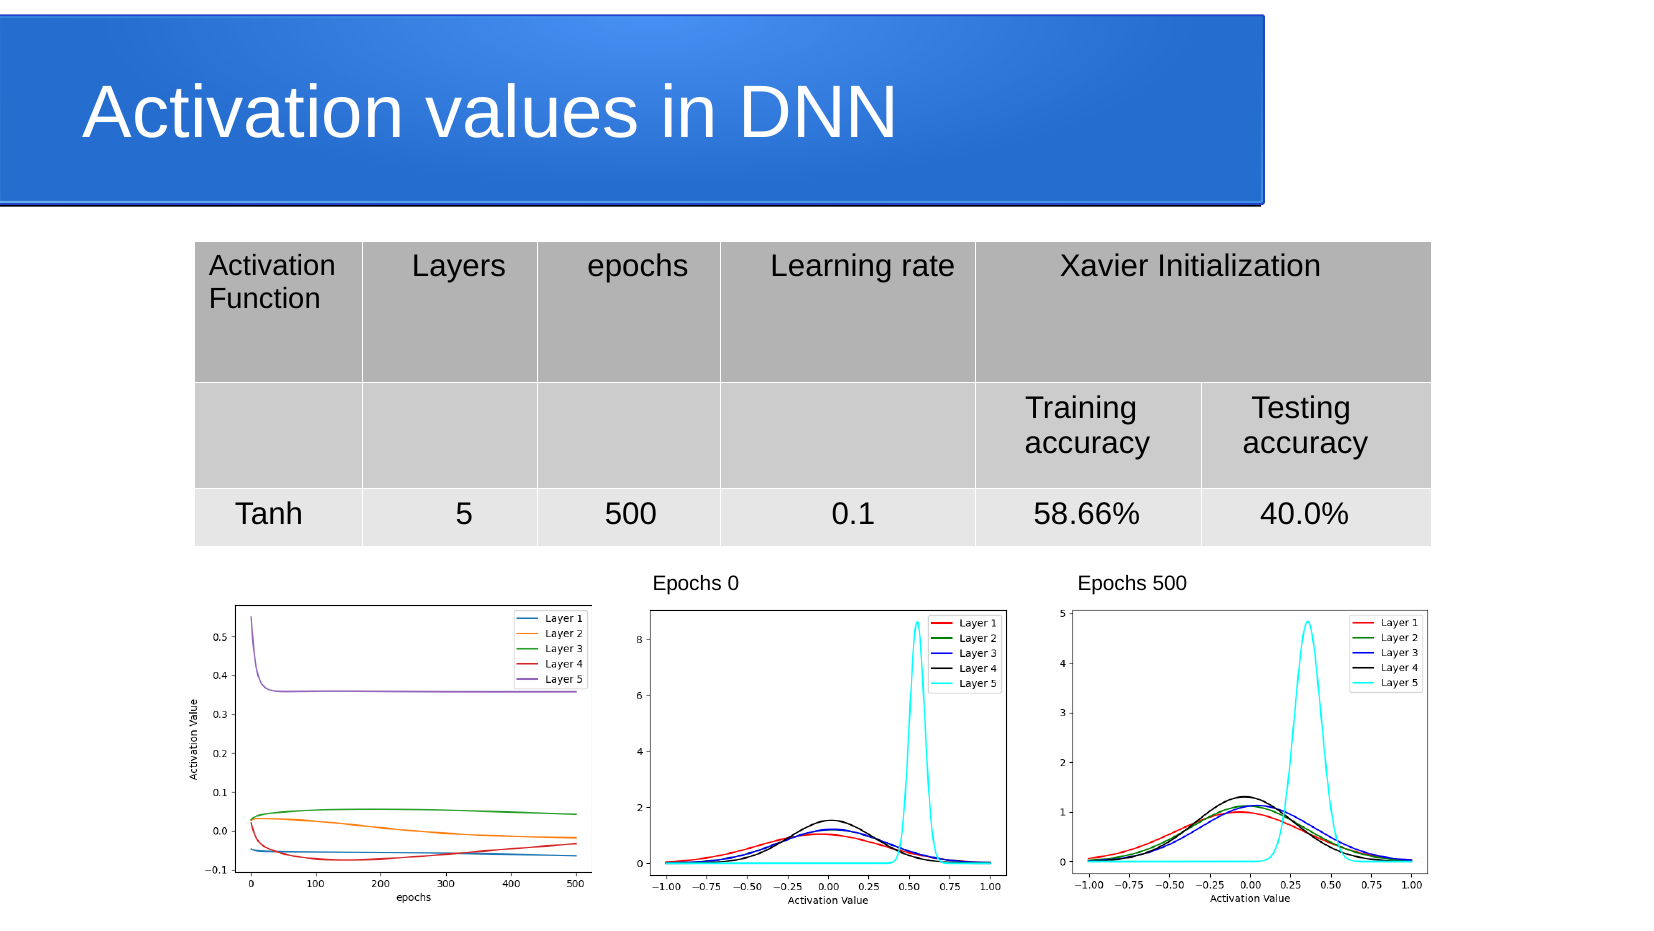

# Activation values in DNN
| Activation Function | Layers | epochs | Learning rate | Xavier Initialization | |
| --- | --- | --- | --- | --- | --- |
| | | | | Training accuracy | Testing accuracy |
| Tanh | 5 | 500 | 0.1 | 58.66% | 40.0% |
Epochs 0
Epochs 500